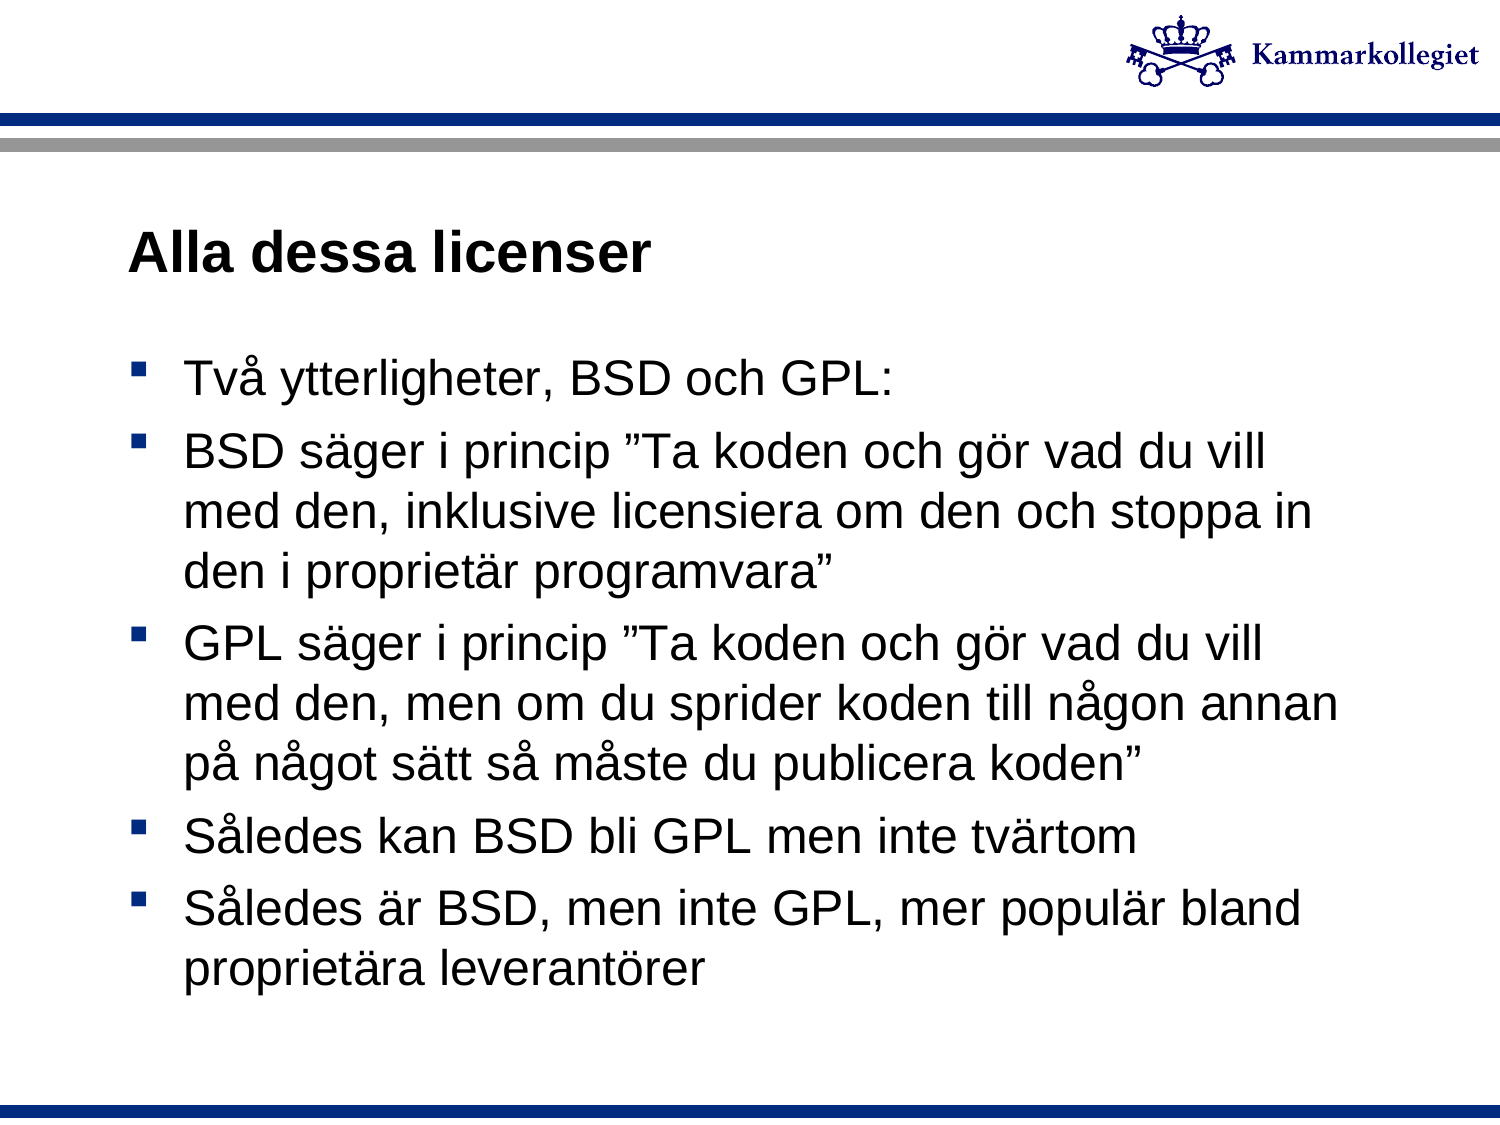

# Alla dessa licenser
Två ytterligheter, BSD och GPL:
BSD säger i princip ”Ta koden och gör vad du vill med den, inklusive licensiera om den och stoppa in den i proprietär programvara”
GPL säger i princip ”Ta koden och gör vad du vill med den, men om du sprider koden till någon annan på något sätt så måste du publicera koden”
Således kan BSD bli GPL men inte tvärtom
Således är BSD, men inte GPL, mer populär bland proprietära leverantörer